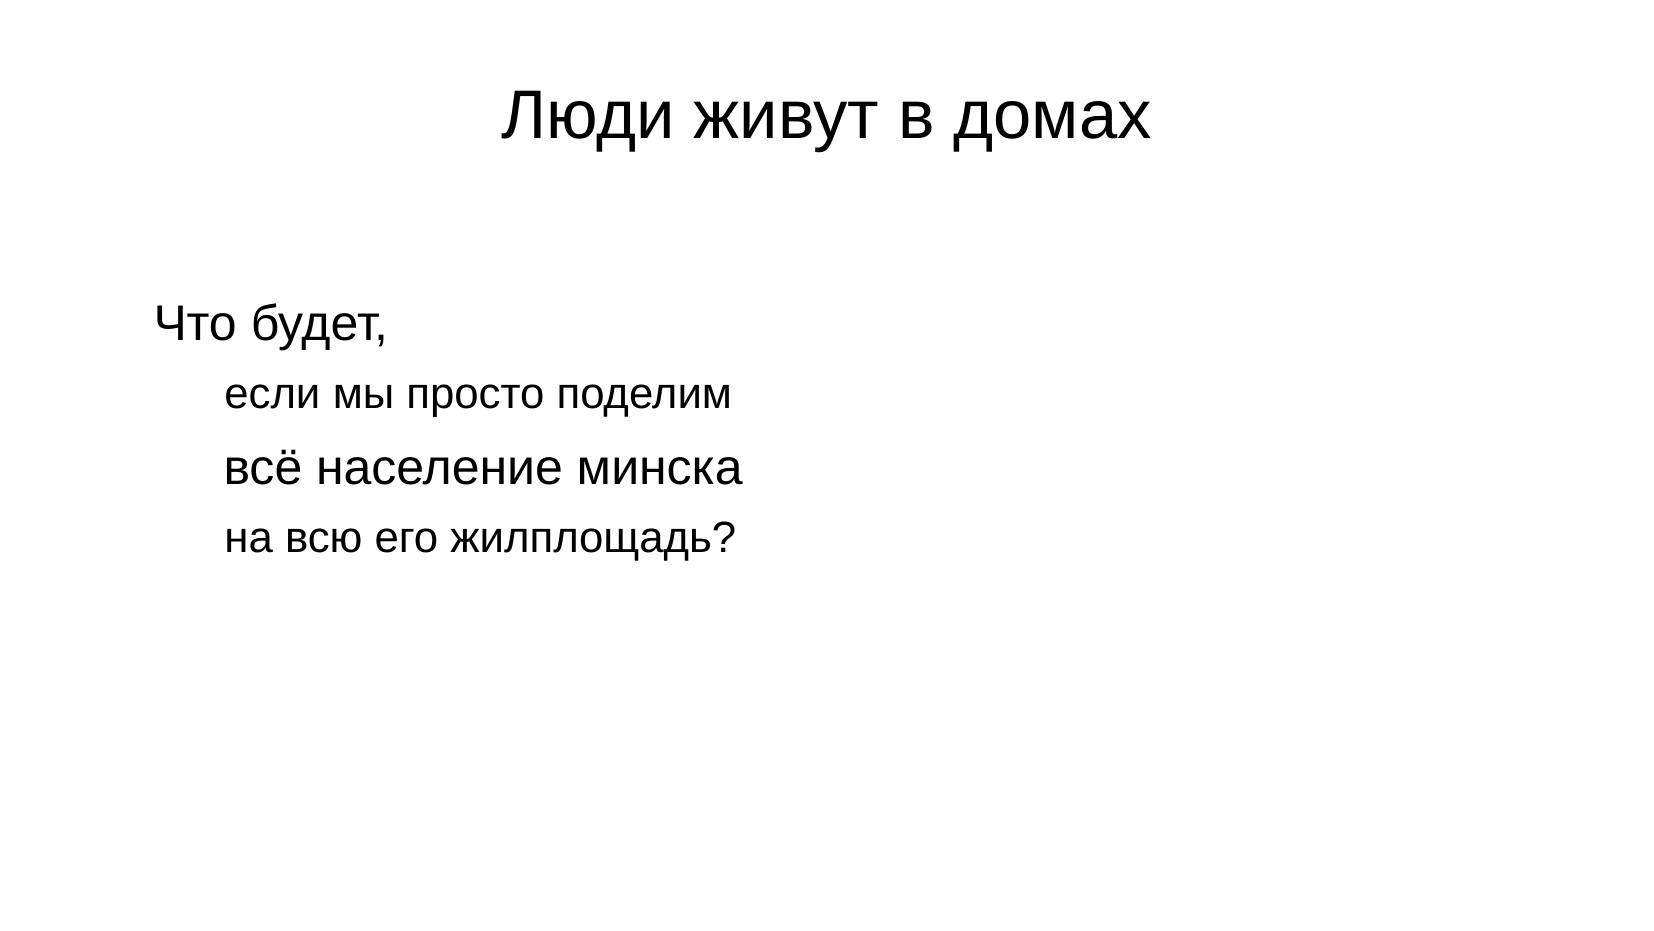

# Люди живут в домах
Что будет,
если мы просто поделим
 всё население минска
на всю его жилплощадь?